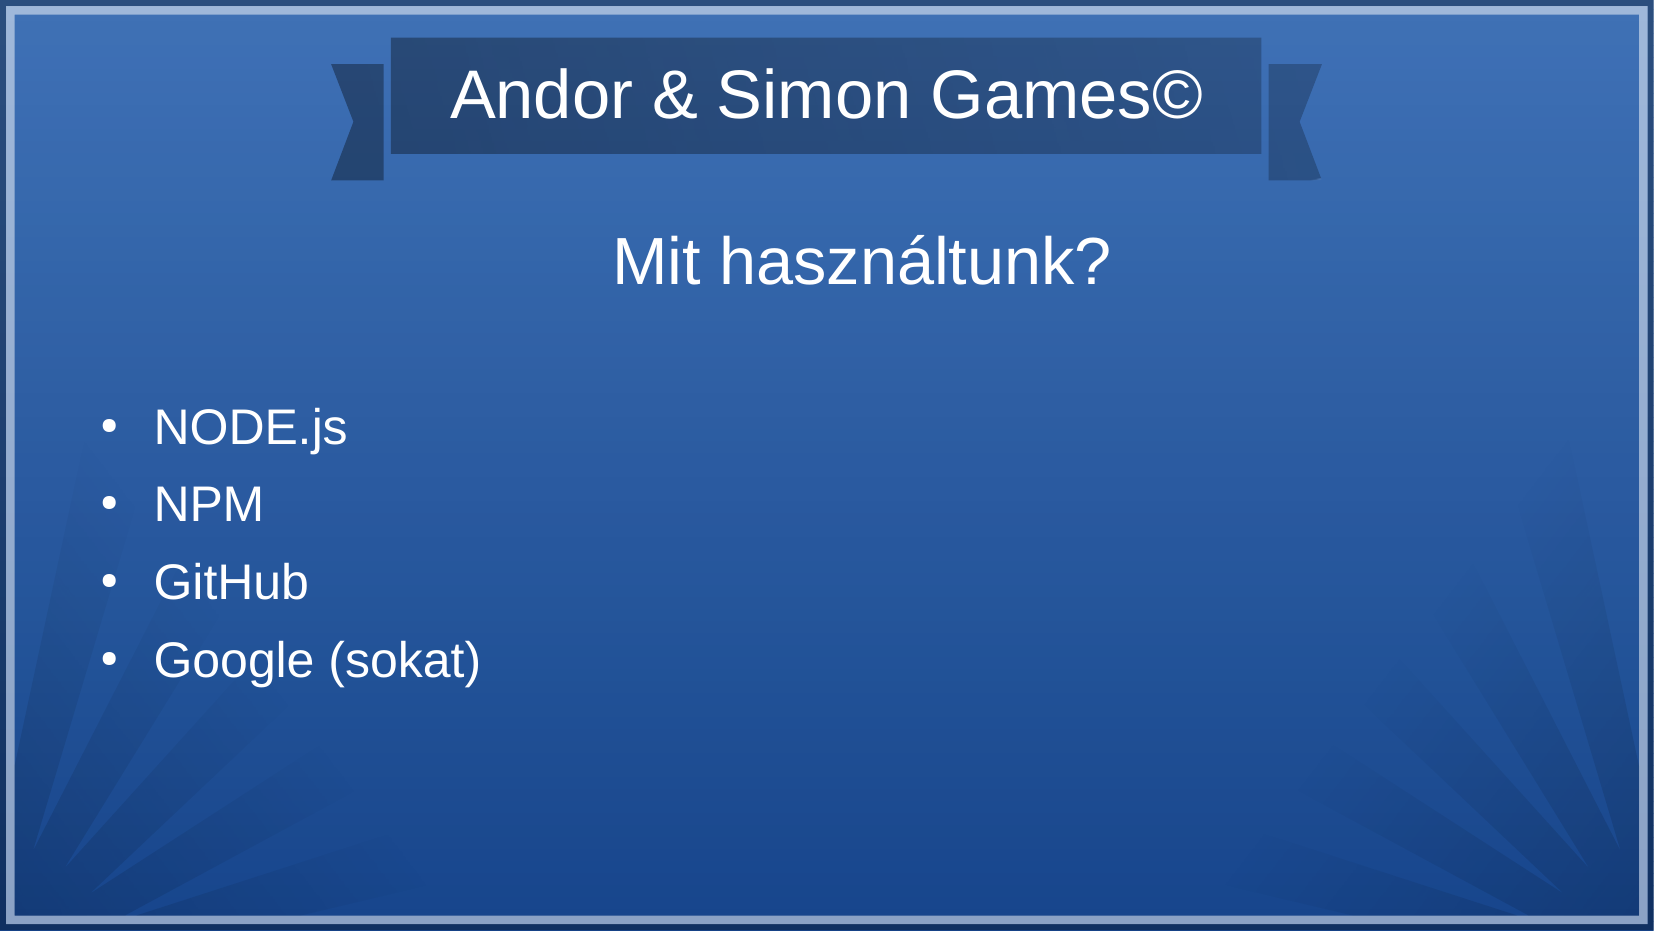

# Andor & Simon Games©
Mit használtunk?
NODE.js
NPM
GitHub
Google (sokat)